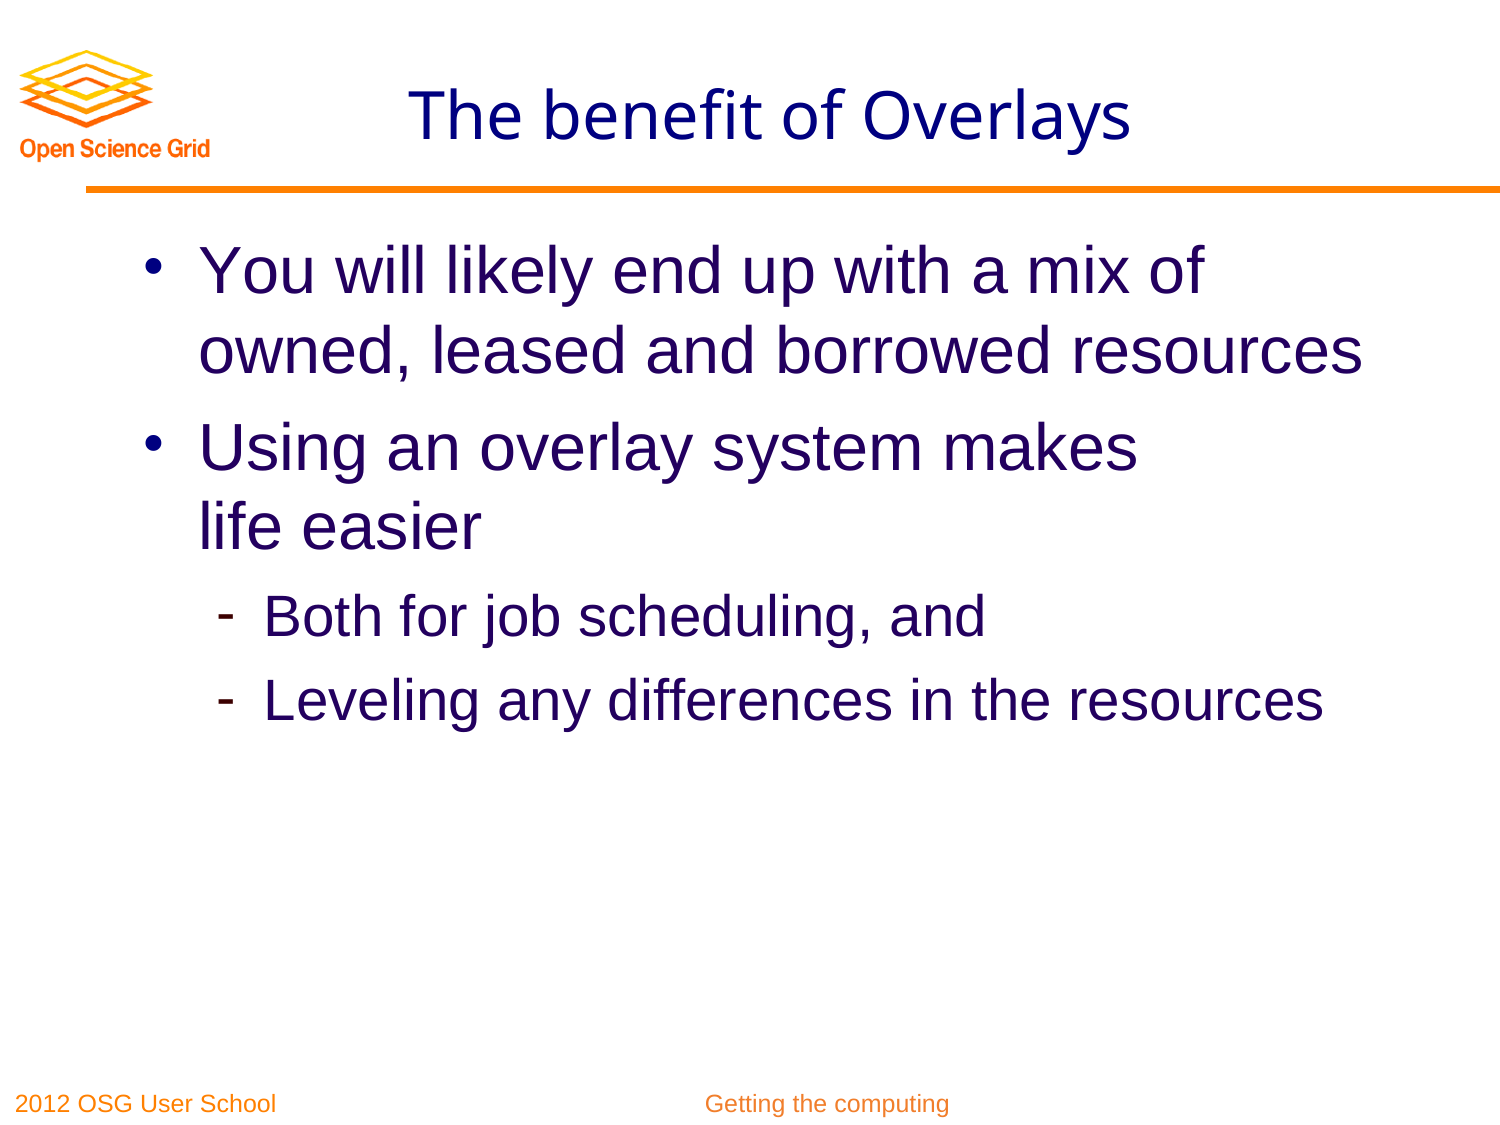

# The benefit of Overlays
You will likely end up with a mix of owned, leased and borrowed resources
Using an overlay system makes life easier
Both for job scheduling, and
Leveling any differences in the resources